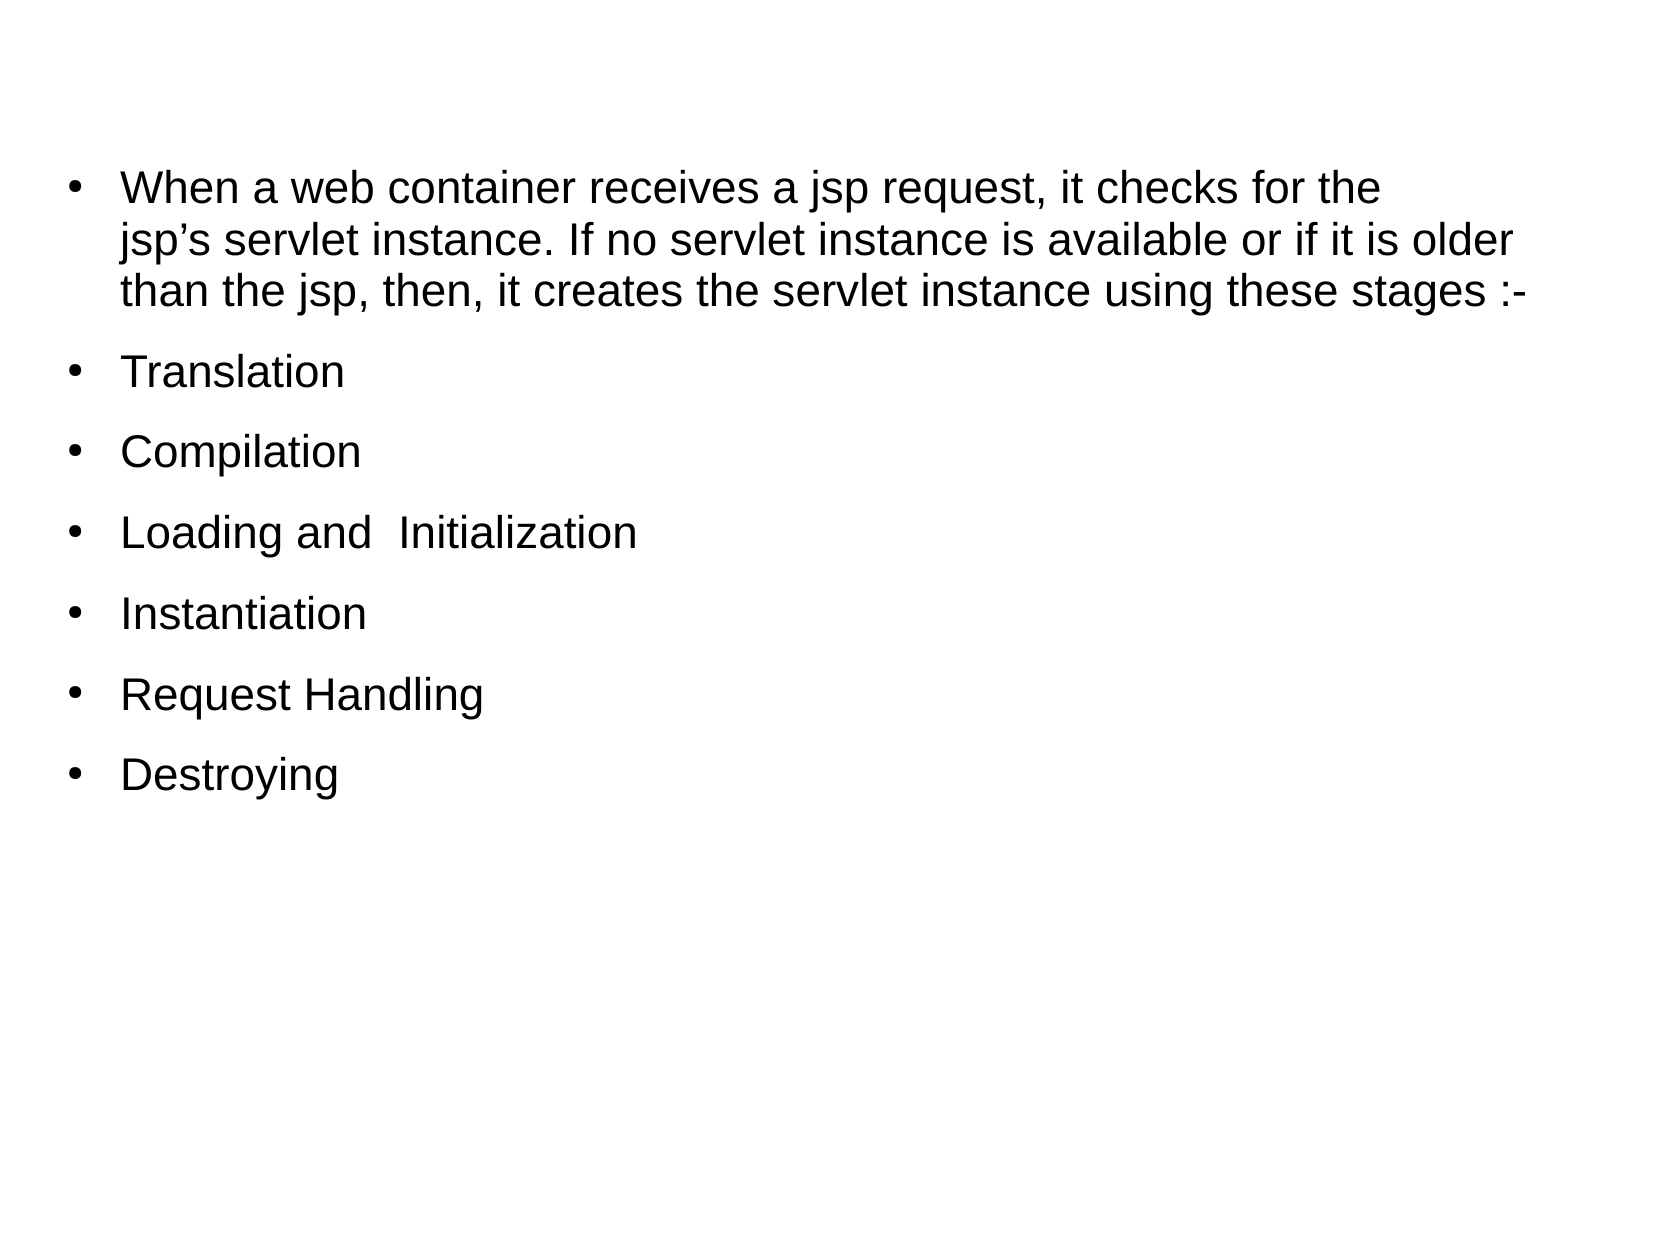

# When a web container receives a jsp request, it checks for the jsp’s servlet instance. If no servlet instance is available or if it is older than the jsp, then, it creates the servlet instance using these stages :-
Translation
Compilation
Loading and Initialization
Instantiation
Request Handling
Destroying